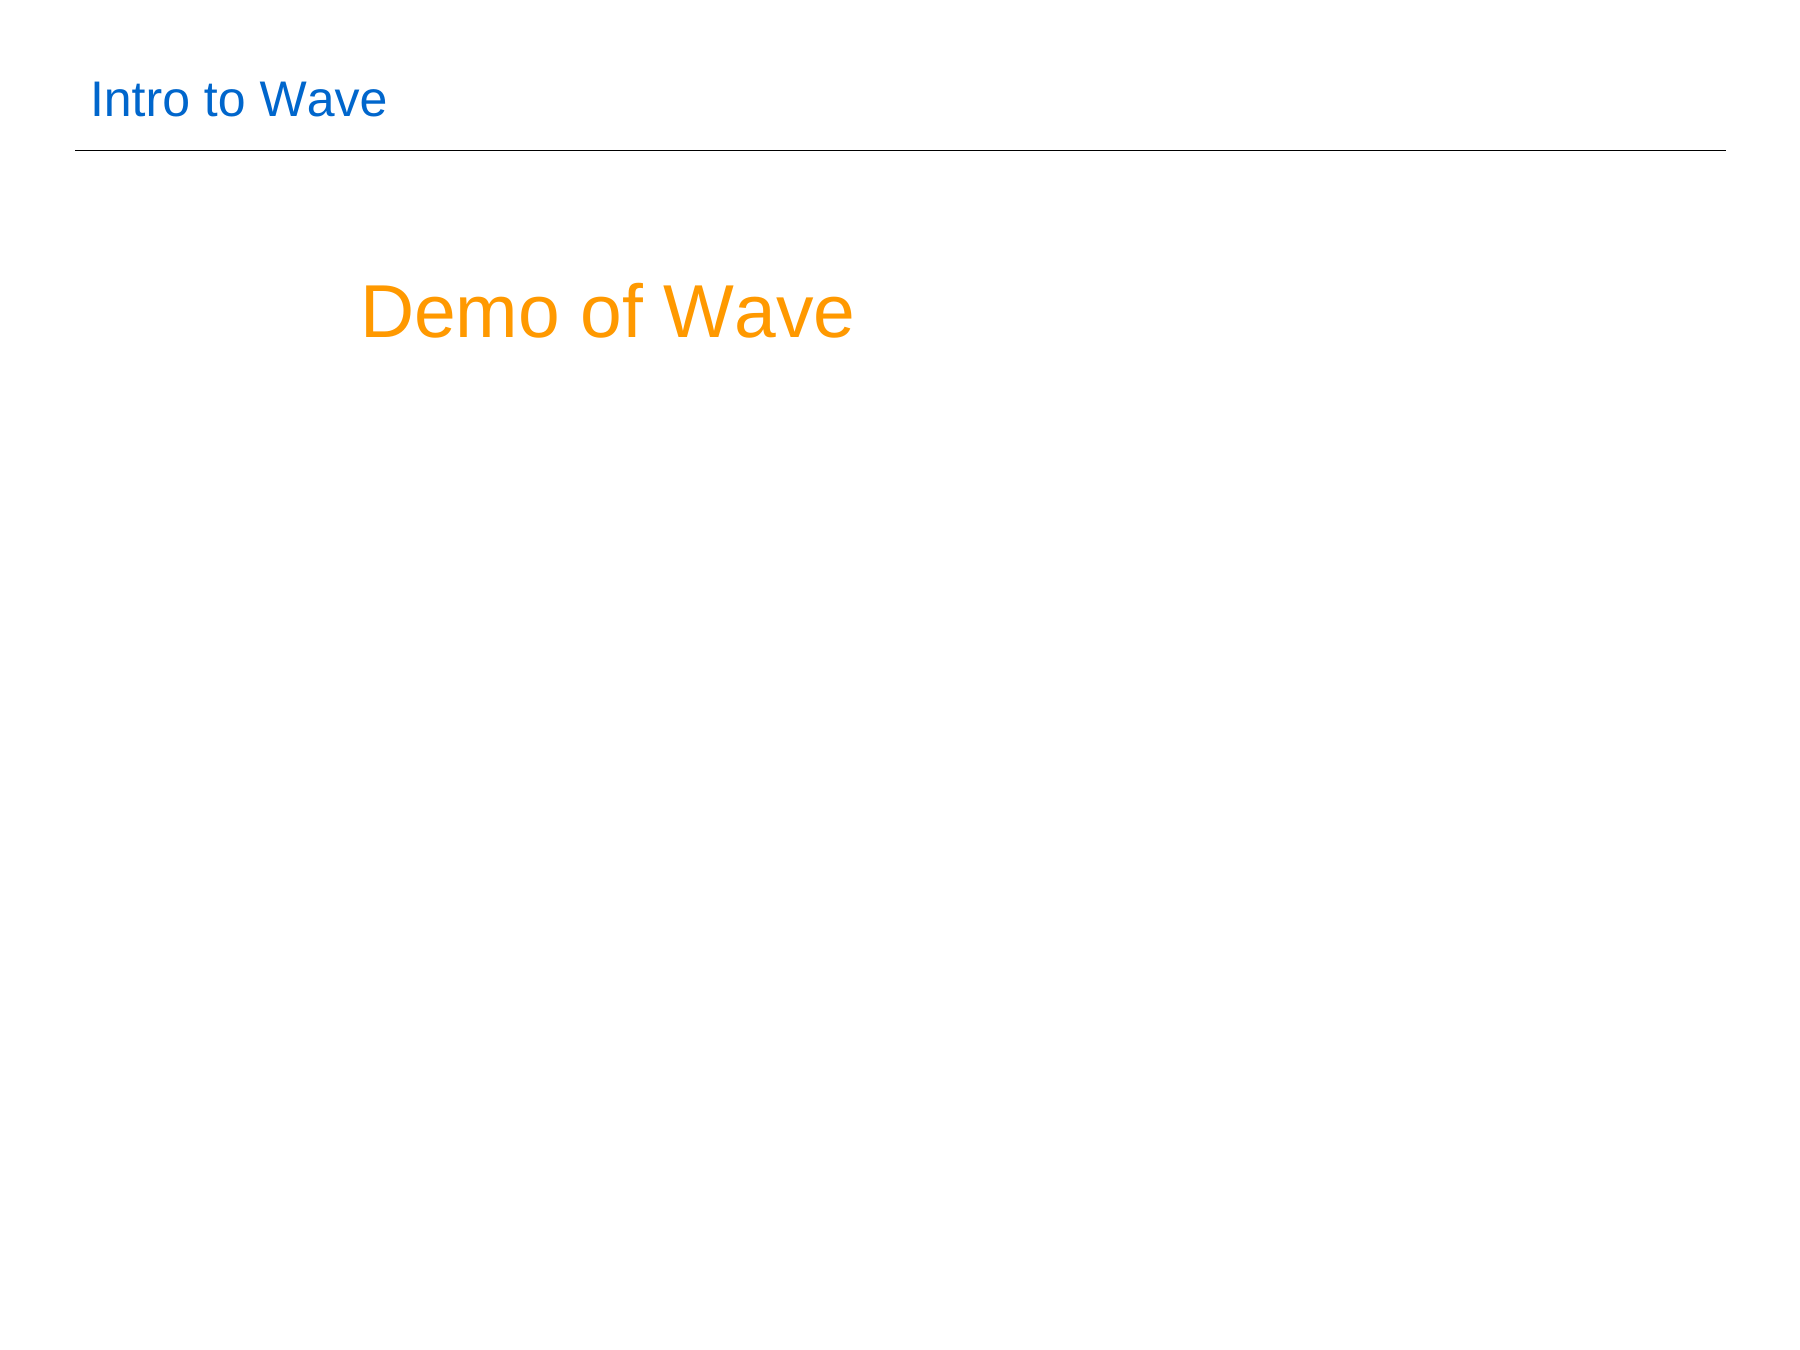

# Intro to Wave
Demo of Wave